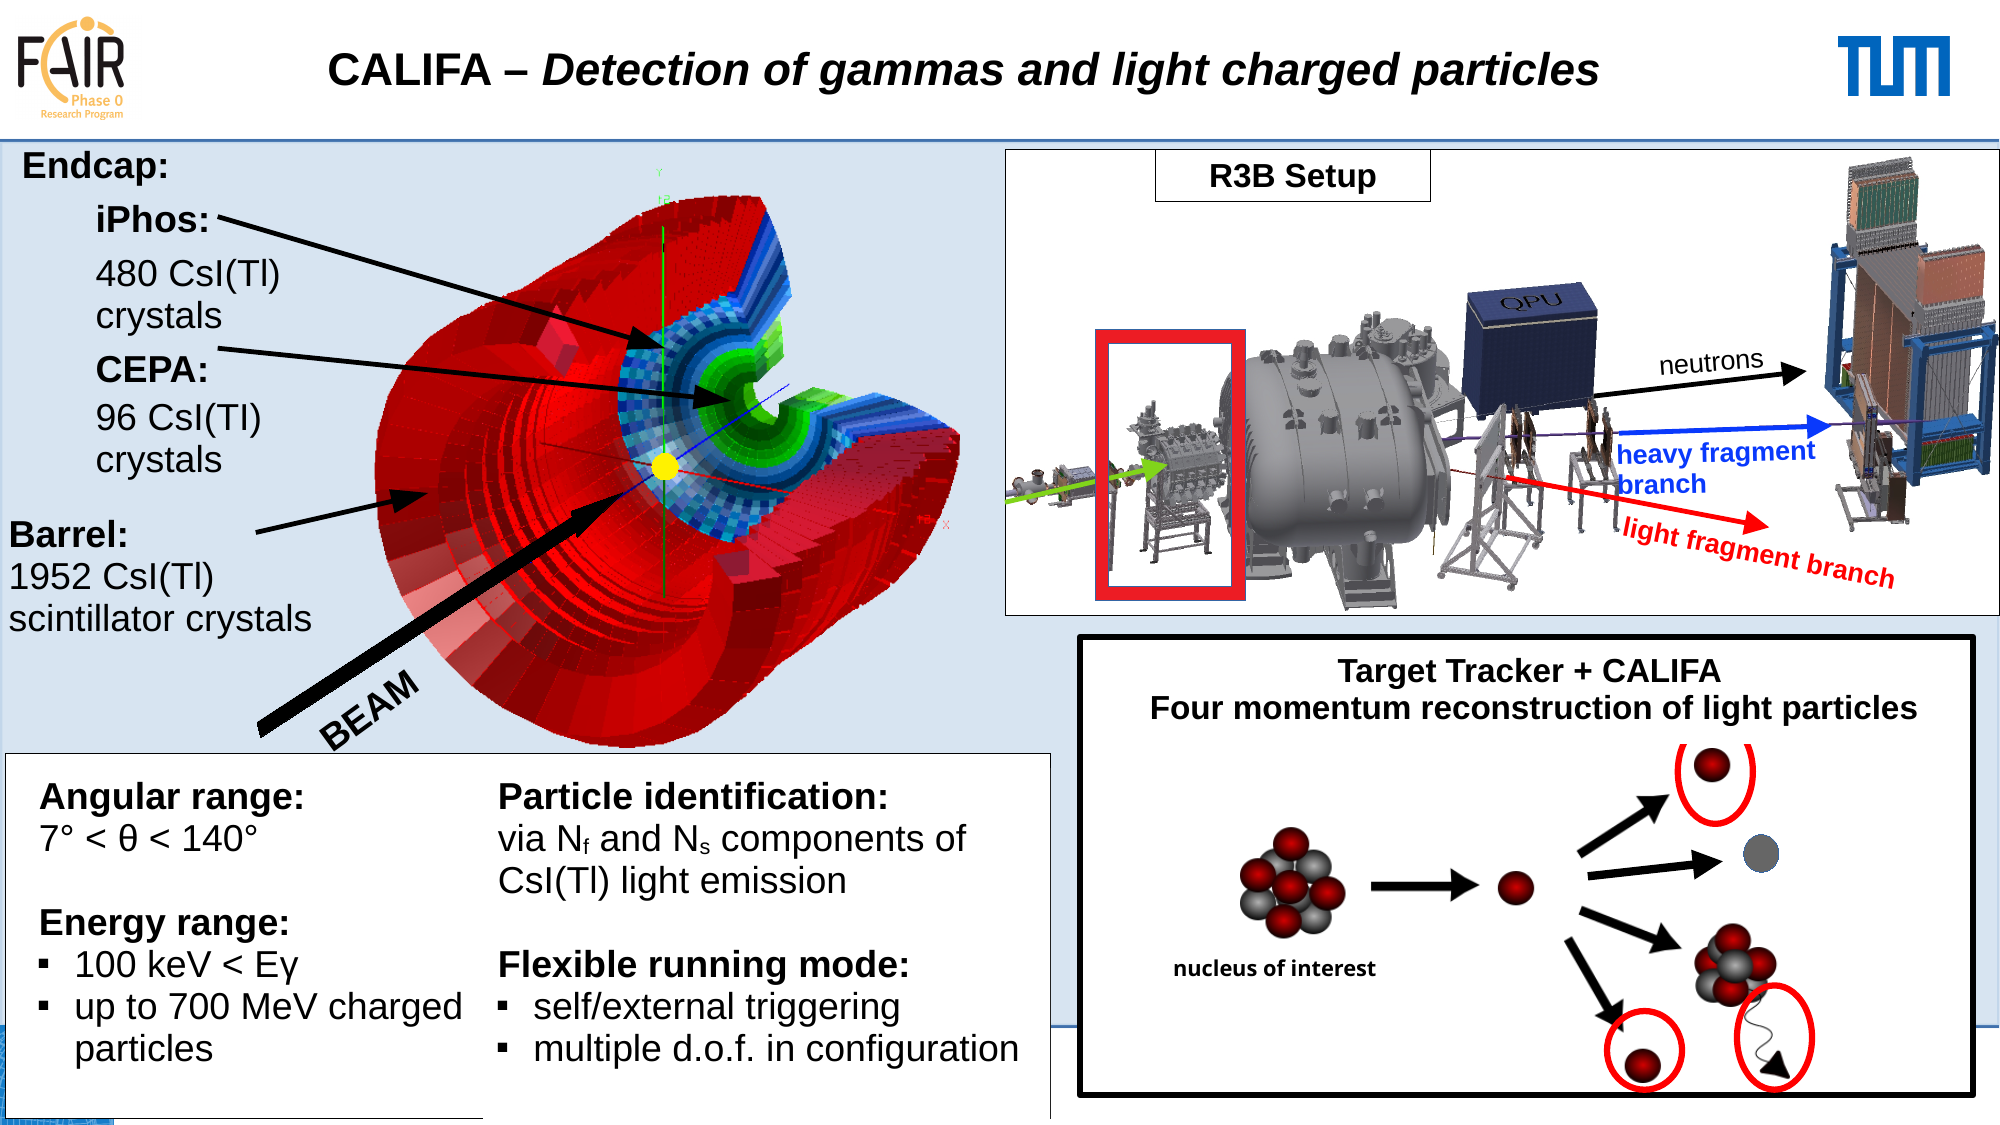

CALIFA – Detection of gammas and light charged particles
Endcap:
	iPhos:
	480 CsI(Tl) 			crystals
	CEPA:
	96 CsI(TI)
	crystals
Barrel:
1952 CsI(Tl) scintillator crystals
BEAM
R3B Setup
neutrons
heavy fragment branch
light fragment branch
Target Tracker + CALIFA
 Four momentum reconstruction of light particles
Angular range:
7° < θ < 140°
Energy range:
100 keV < Eγ
up to 700 MeV charged particles
Particle identification:
via Nf and Ns components of CsI(Tl) light emission
Flexible running mode:
self/external triggering
multiple d.o.f. in configuration
nucleus of interest
8